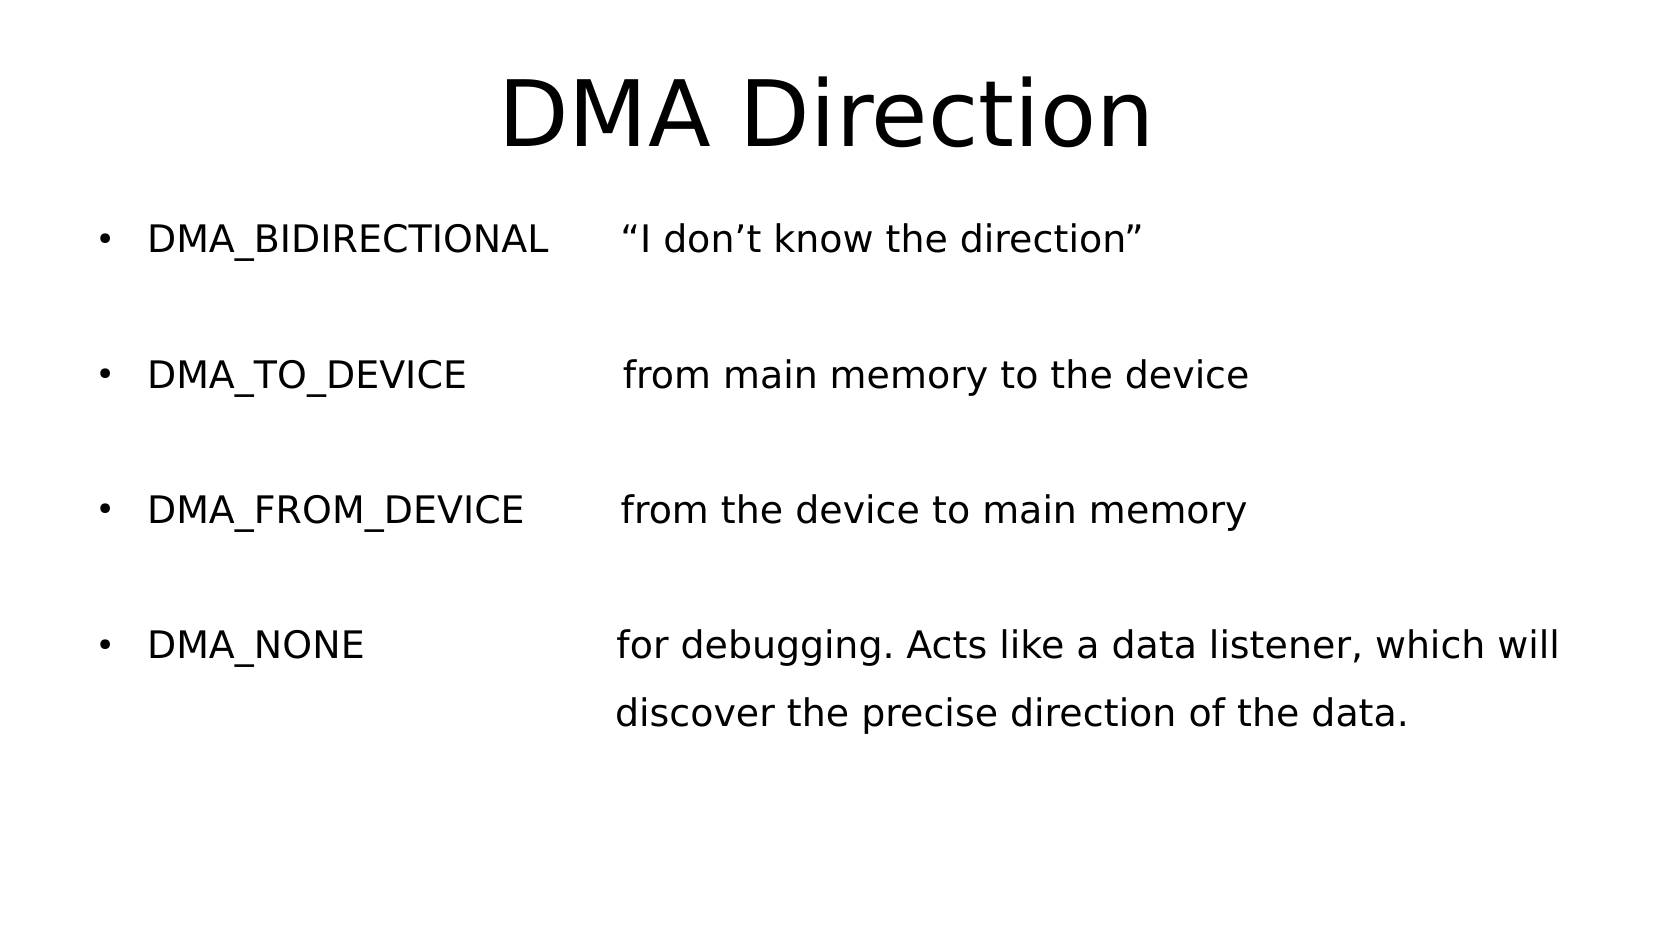

# DMA Direction
DMA_BIDIRECTIONAL “I don’t know the direction”
DMA_TO_DEVICE from main memory to the device
DMA_FROM_DEVICE from the device to main memory
DMA_NONE for debugging. Acts like a data listener, which will
 discover the precise direction of the data.